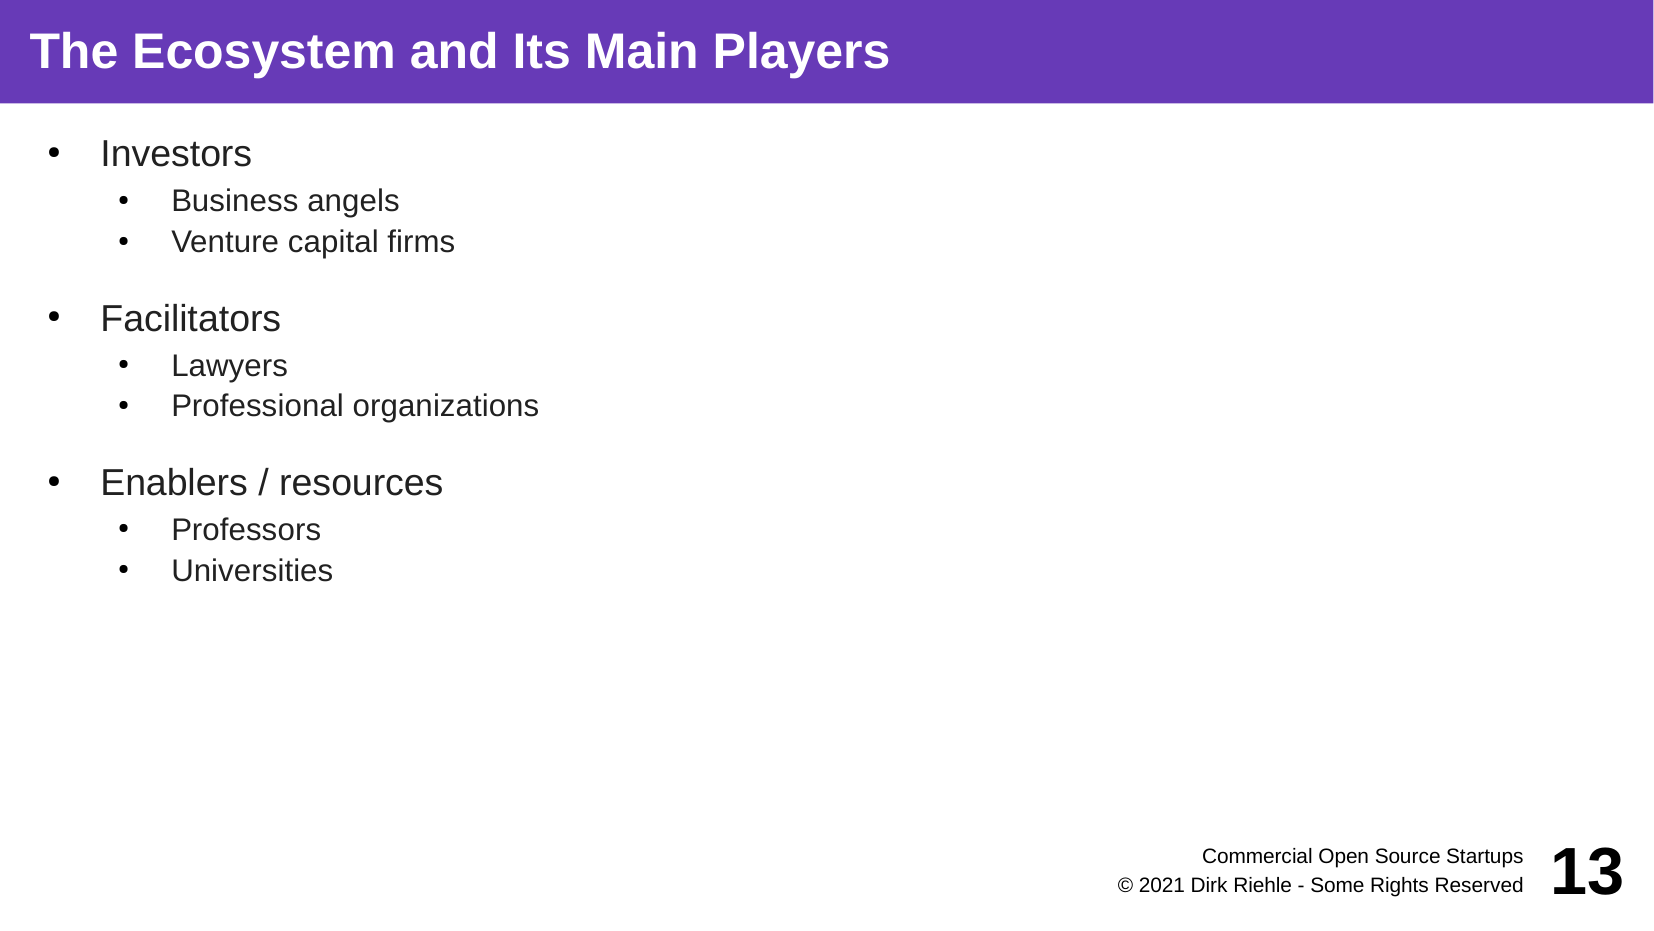

# The Ecosystem and Its Main Players
Investors
Business angels
Venture capital firms
Facilitators
Lawyers
Professional organizations
Enablers / resources
Professors
Universities
Commercial Open Source Startups
13
© 2021 Dirk Riehle - Some Rights Reserved